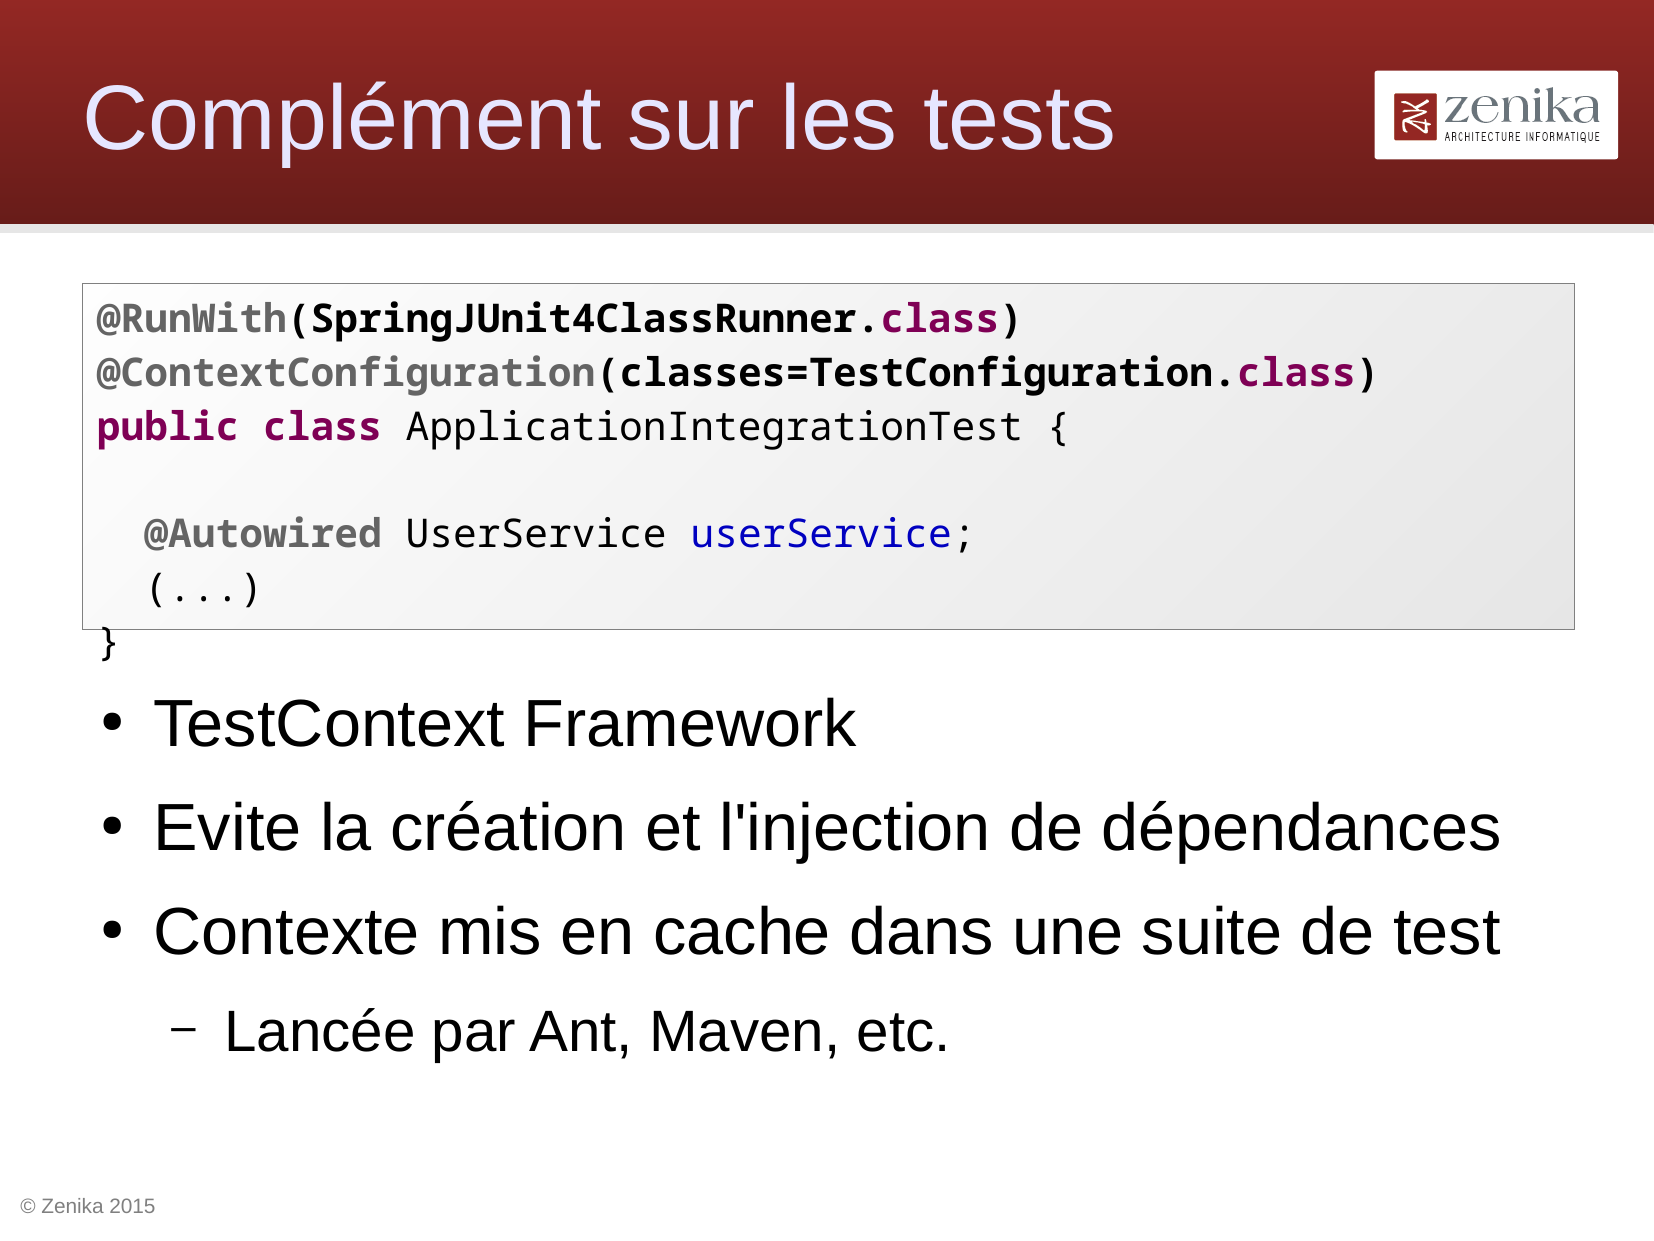

# Complément sur les tests
@RunWith(SpringJUnit4ClassRunner.class)
@ContextConfiguration(classes=TestConfiguration.class)
public class ApplicationIntegrationTest {
 @Autowired UserService userService;
 (...)
}
TestContext Framework
Evite la création et l'injection de dépendances
Contexte mis en cache dans une suite de test
Lancée par Ant, Maven, etc.